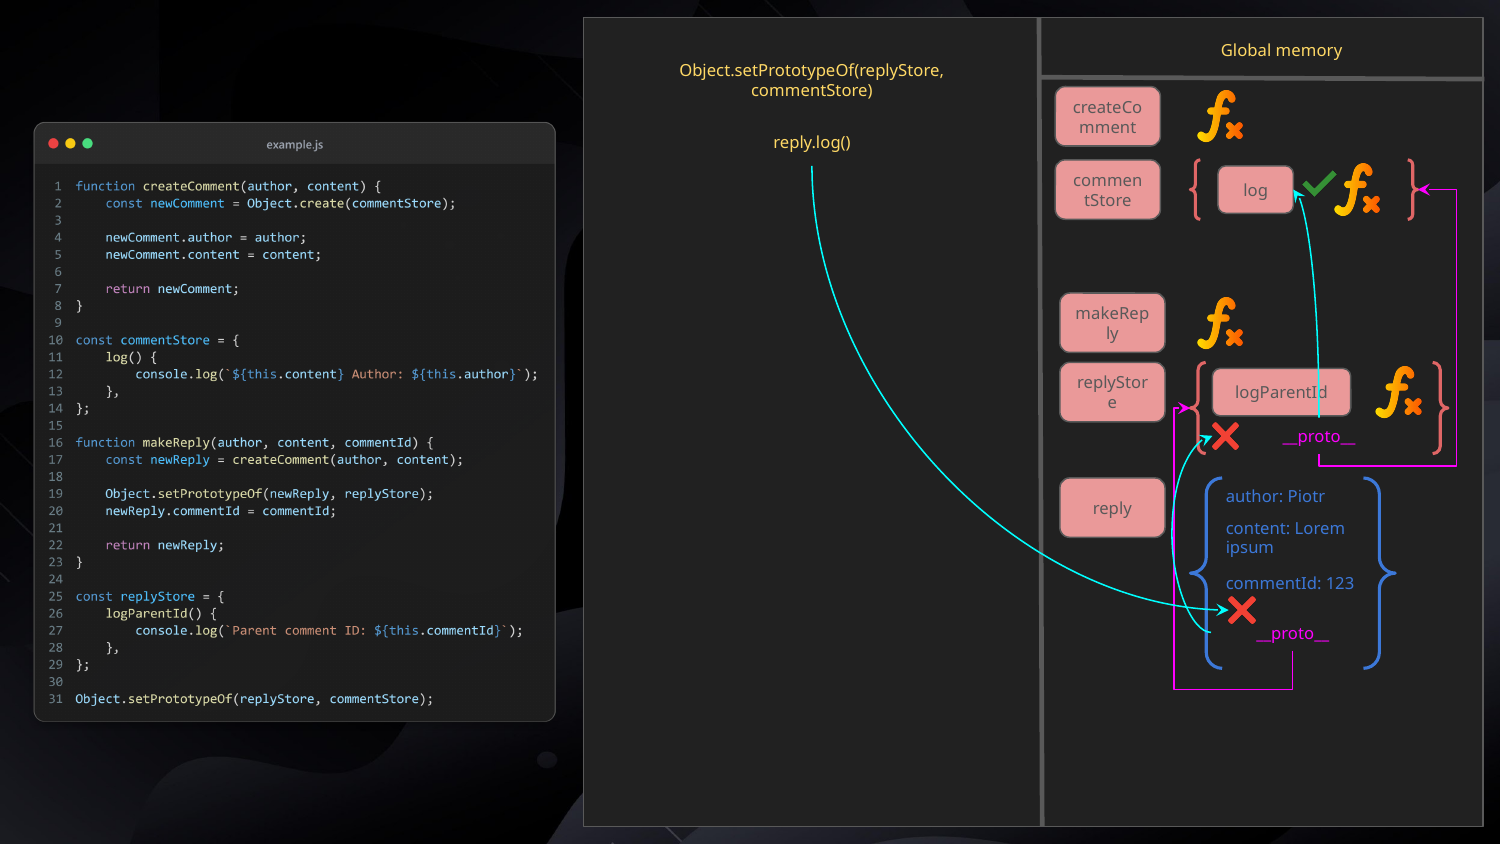

Global memory
Object.setPrototypeOf(replyStore, commentStore)
createComment
reply.log()
commentStore
log
makeReply
replyStore
logParentId
__proto__
reply
author: Piotr
content: Lorem ipsum
commentId: 123
__proto__